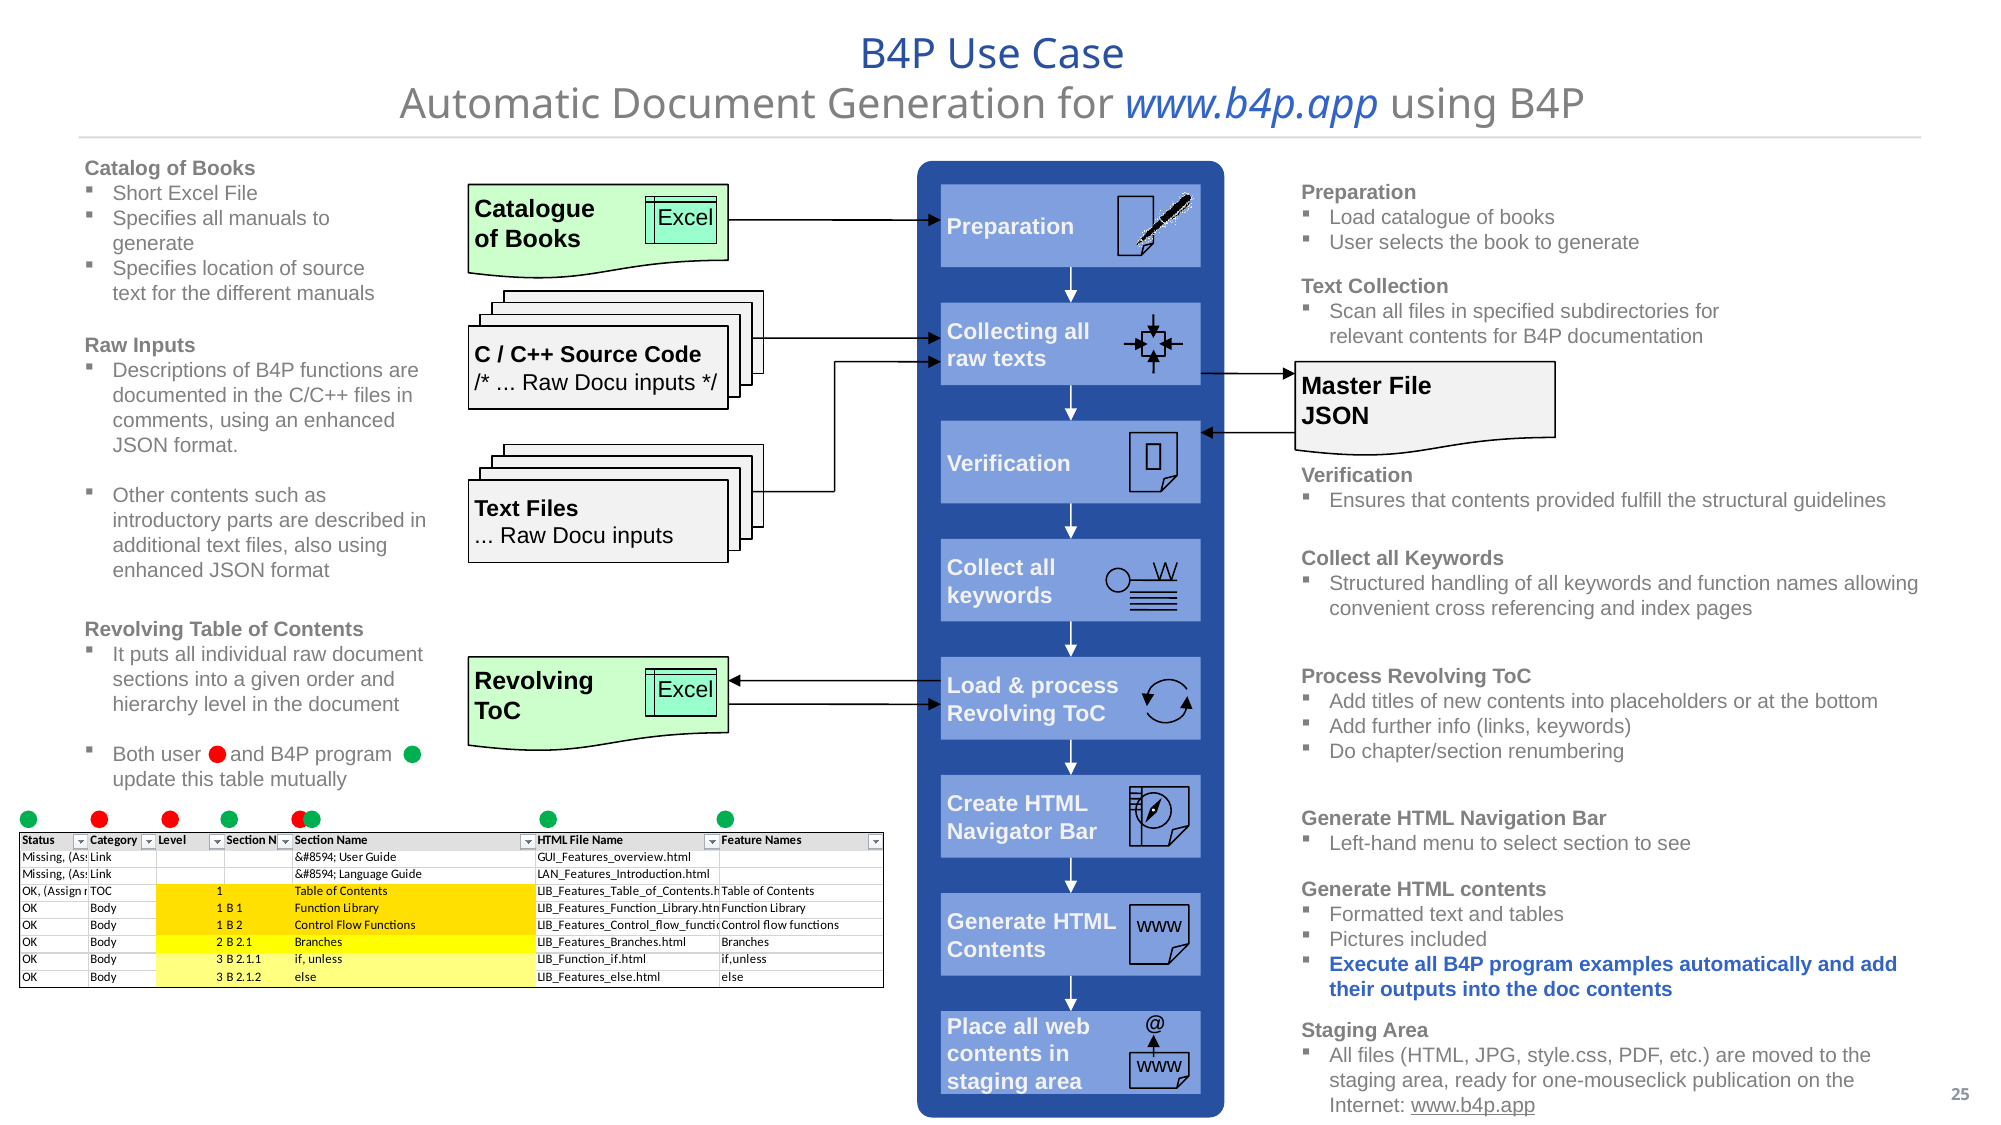

# B4P Use Case Automatic Document Generation for www.b4p.app using B4P
Catalog of Books
Short Excel File
Specifies all manuals to
generate
Specifies location of source
text for the different manuals
Preparation
Load catalogue of books
User selects the book to generate
Catalogue
of Books
Preparation
Excel
Text Collection
Scan all files in specified subdirectories for
relevant contents for B4P documentation
C / C++
C / C++
Collecting all
raw texts
C / C++
Raw Inputs
Descriptions of B4P functions are documented in the C/C++ files in comments, using an enhanced JSON format.
Other contents such as introductory parts are described in additional text files, also using enhanced JSON format
C / C++ Source Code
/* ... Raw Docu inputs */
Master File
JSON
Verification

C / C++
C / C++
Verification
Ensures that contents provided fulfill the structural guidelines
C / C++
Text Files
... Raw Docu inputs
Collect all
keywords
Collect all Keywords
Structured handling of all keywords and function names allowing convenient cross referencing and index pages
Revolving Table of Contents
It puts all individual raw document sections into a given order and hierarchy level in the document
Both user and B4P program update this table mutually
Revolving
ToC
Load & process
Revolving ToC
Process Revolving ToC
Add titles of new contents into placeholders or at the bottom
Add further info (links, keywords)
Do chapter/section renumbering
Excel
Create HTML
Navigator Bar
Generate HTML Navigation Bar
Left-hand menu to select section to see
Generate HTML contents
Formatted text and tables
Pictures included
Execute all B4P program examples automatically and add their outputs into the doc contents
Generate HTML
Contents
www
@
Place all web
contents in
staging area
Staging Area
All files (HTML, JPG, style.css, PDF, etc.) are moved to the staging area, ready for one-mouseclick publication on the Internet: www.b4p.app
www